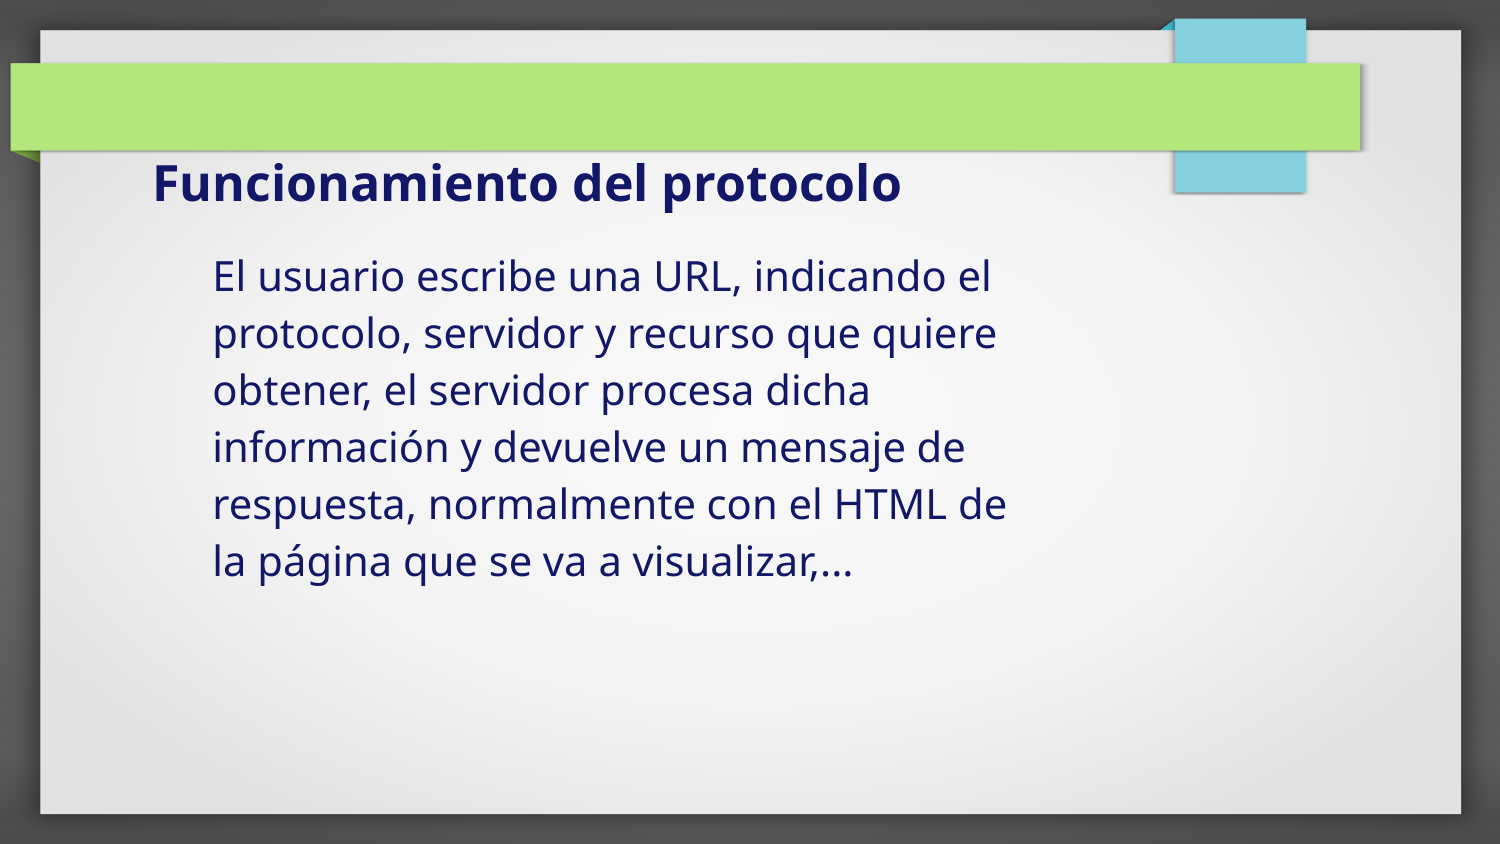

# Funcionamiento del protocolo
El usuario escribe una URL, indicando el protocolo, servidor y recurso que quiere obtener, el servidor procesa dicha información y devuelve un mensaje de respuesta, normalmente con el HTML de la página que se va a visualizar,...